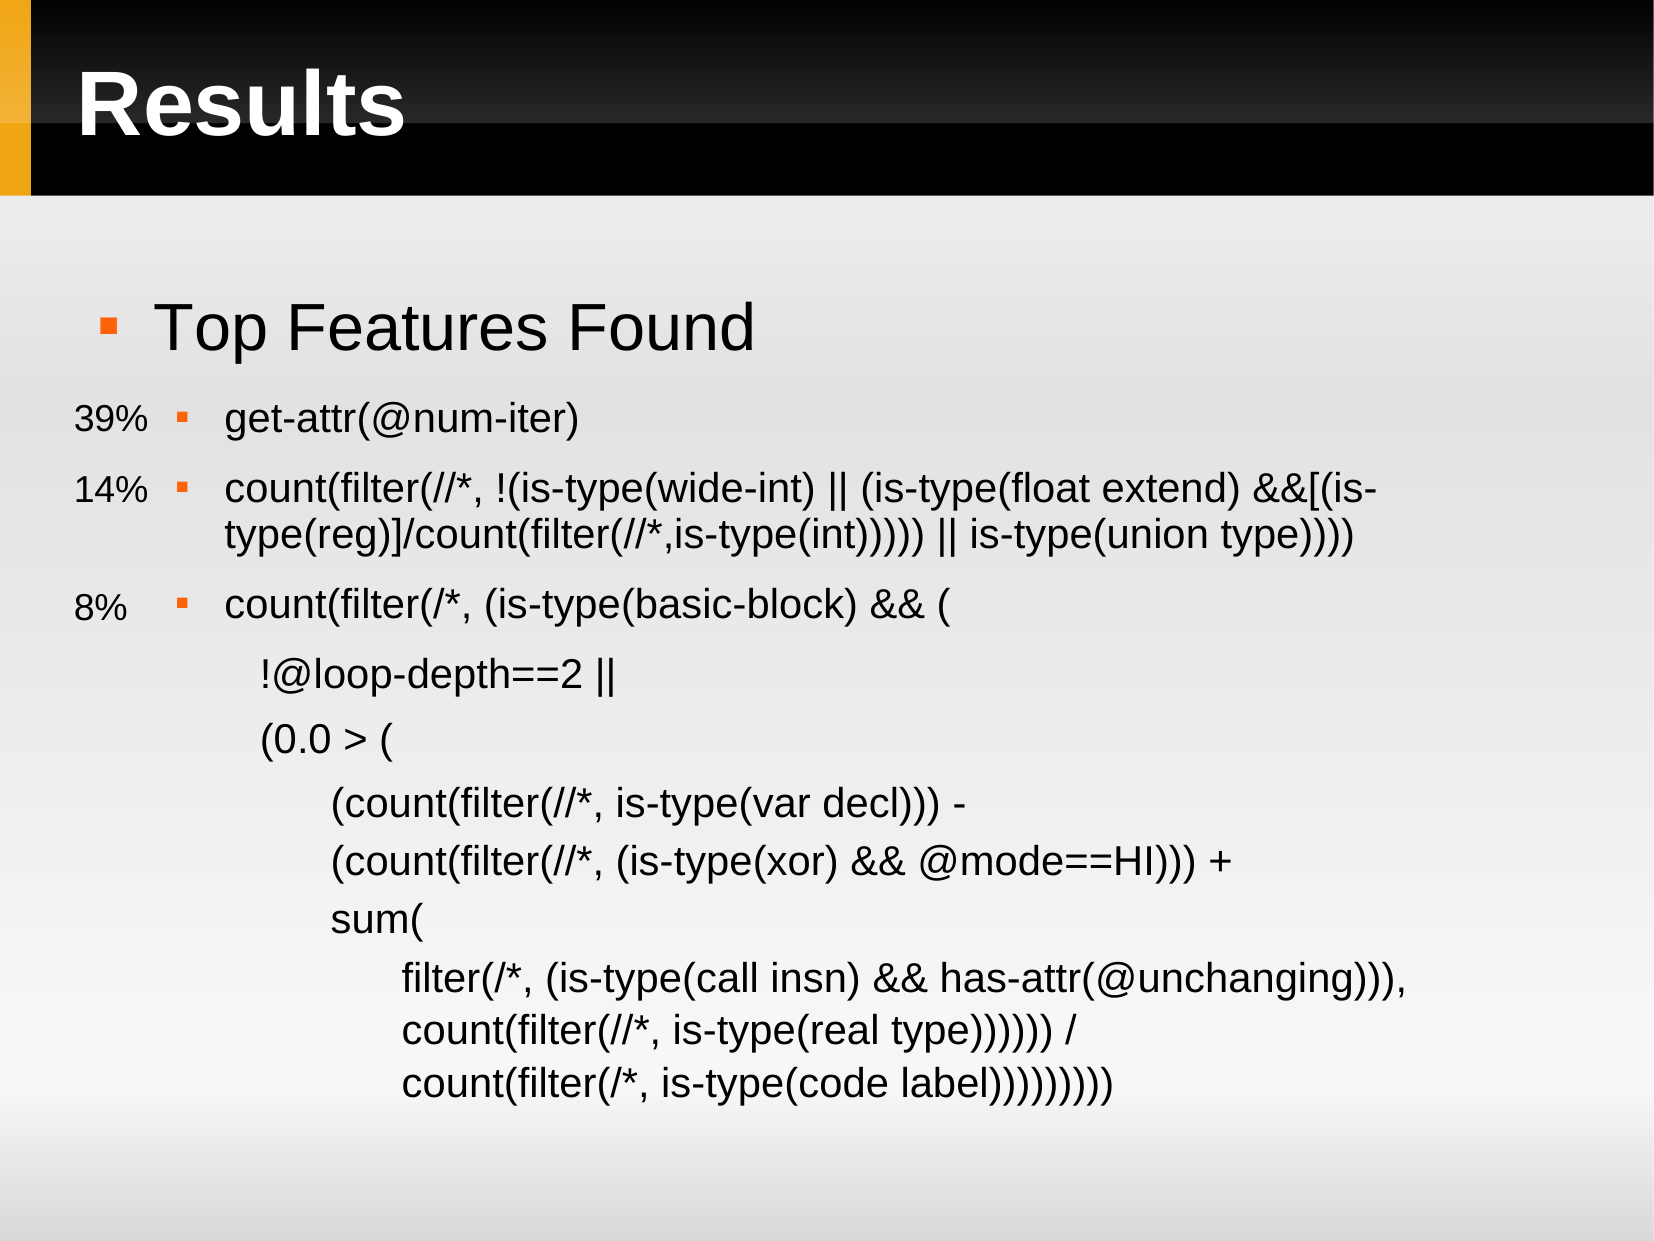

# Results
Top Features Found
get-attr(@num-iter)
count(filter(//*, !(is-type(wide-int) || (is-type(float extend) &&[(is-type(reg)]/count(filter(//*,is-type(int))))) || is-type(union type))))
count(filter(/*, (is-type(basic-block) && (
!@loop-depth==2 ||
(0.0 > (
(count(filter(//*, is-type(var decl))) -
(count(filter(//*, (is-type(xor) && @mode==HI))) +
sum(
filter(/*, (is-type(call insn) && has-attr(@unchanging))),
count(filter(//*, is-type(real type)))))) /
count(filter(/*, is-type(code label)))))))))
39%
14%
8%